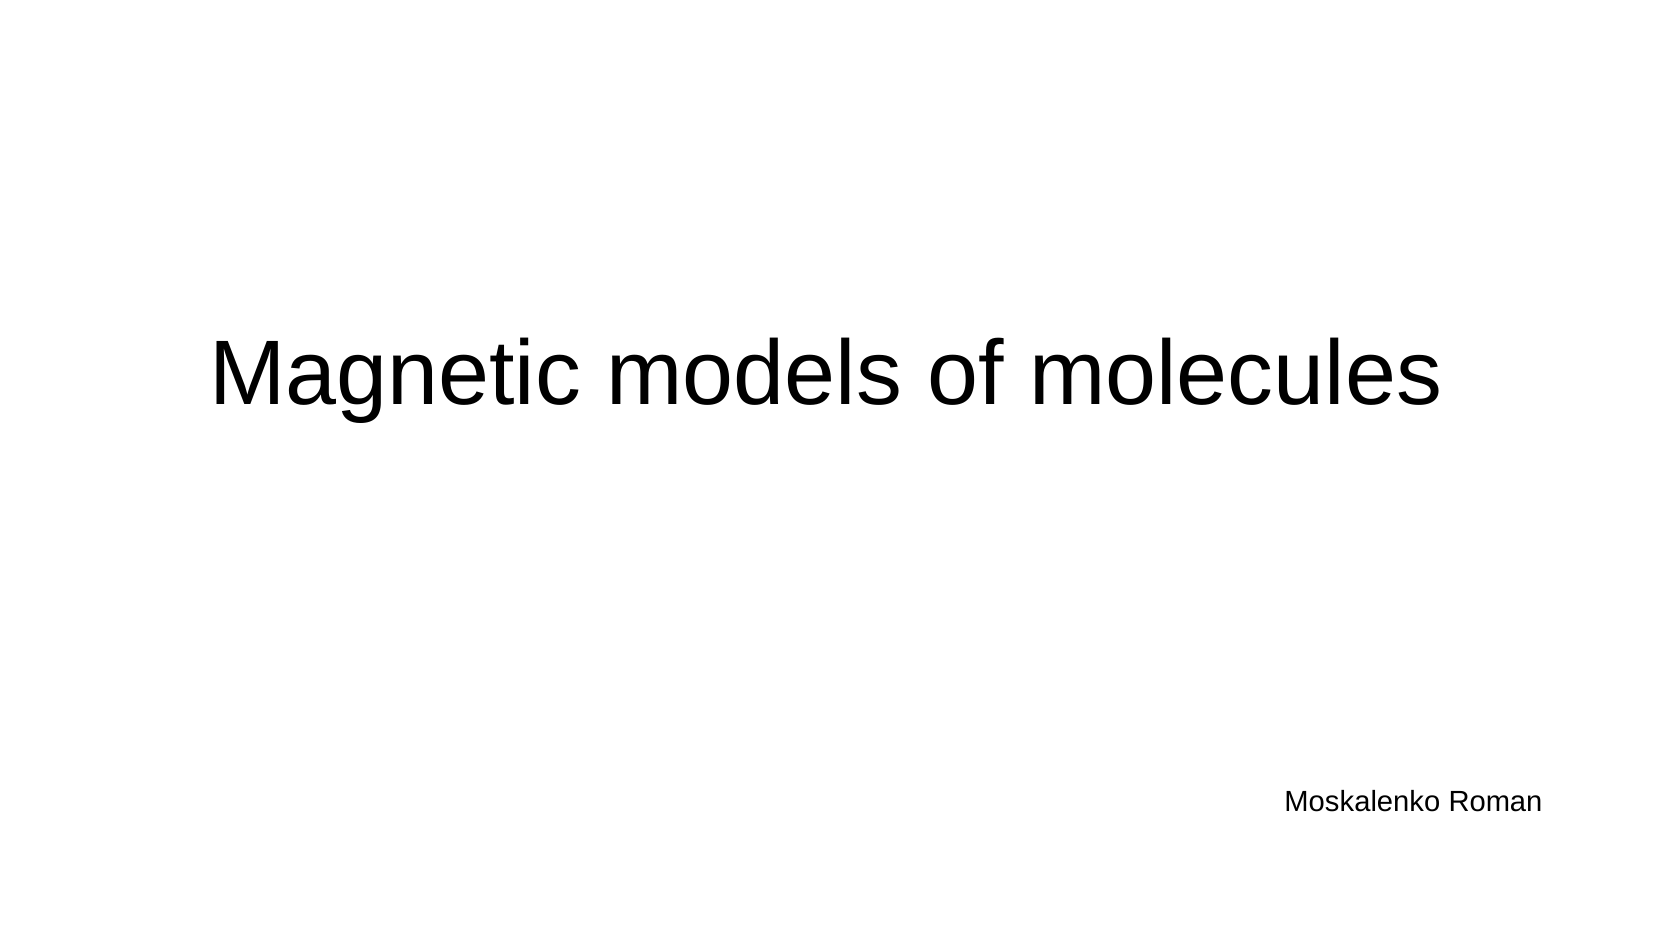

# Magnetic models of molecules
Moskalenko Roman